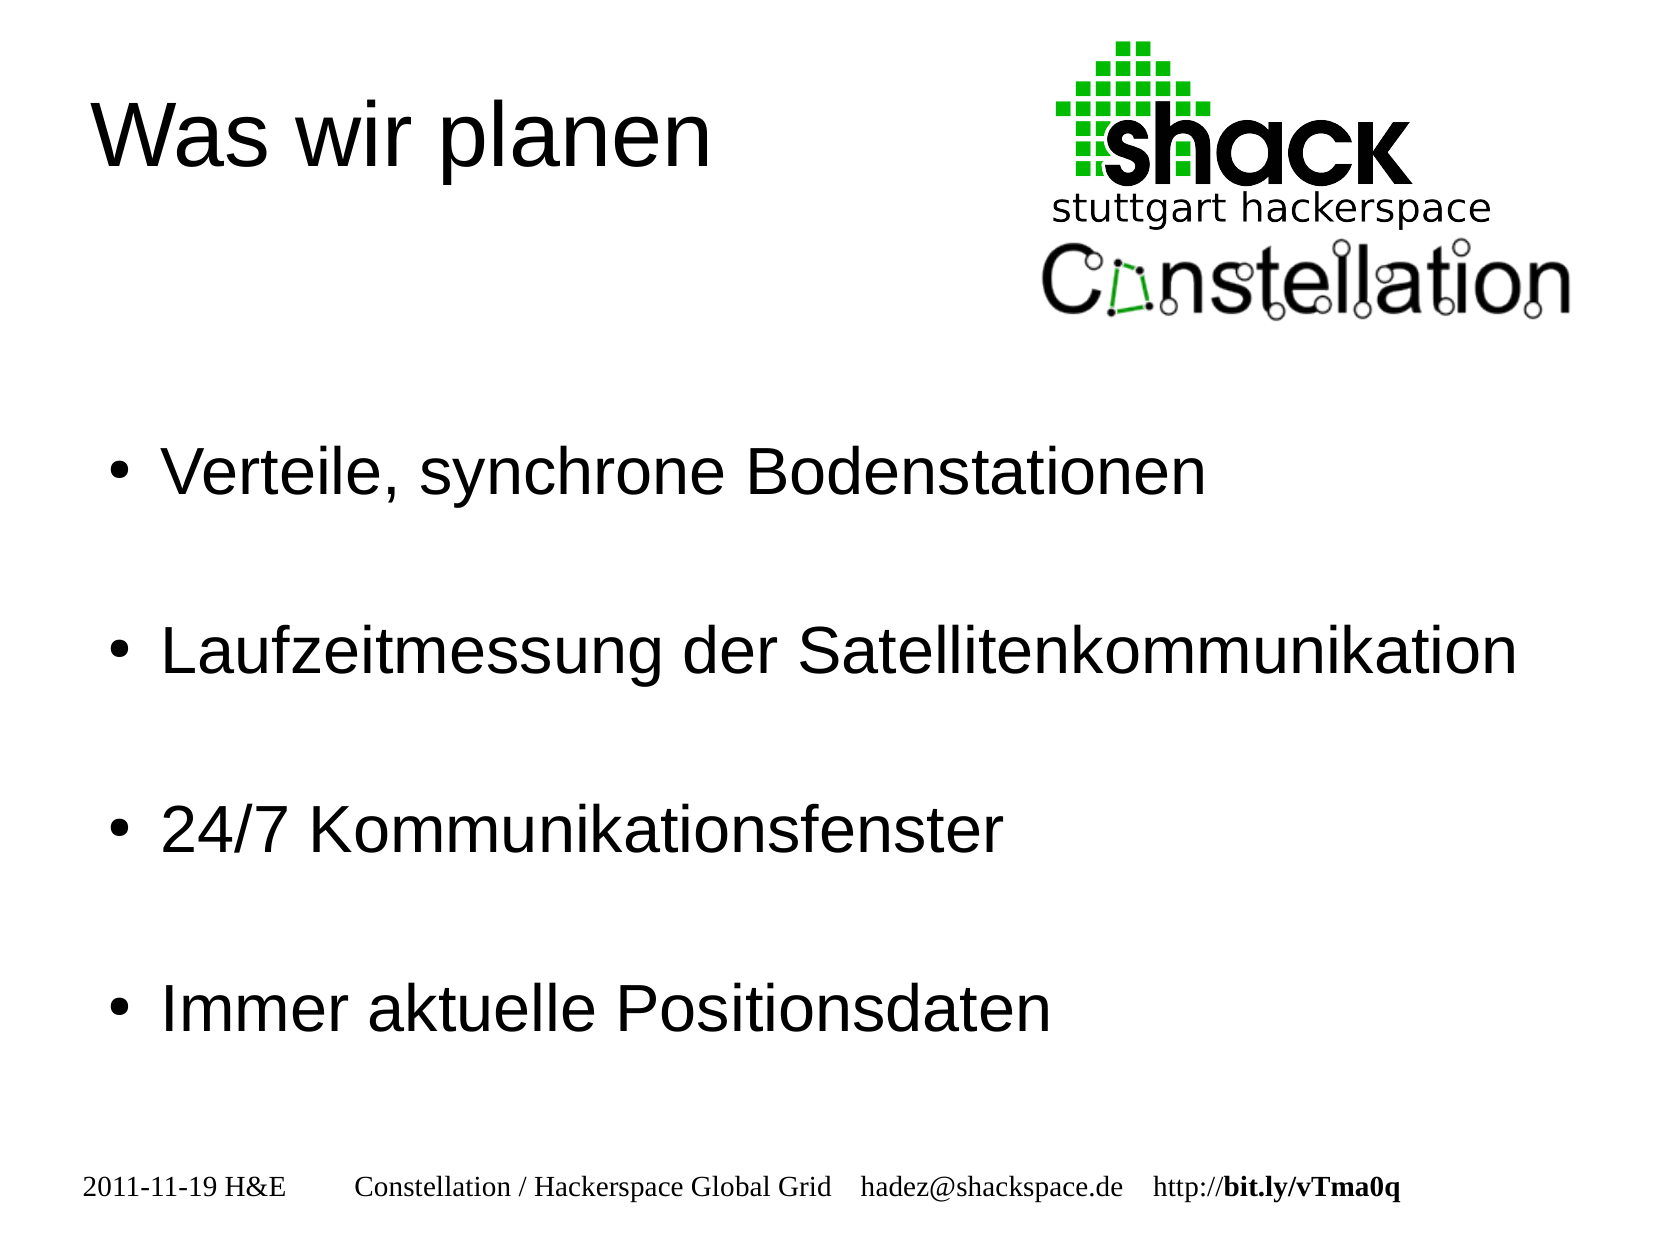

# Was wir planen
Verteile, synchrone Bodenstationen
Laufzeitmessung der Satellitenkommunikation
24/7 Kommunikationsfenster
Immer aktuelle Positionsdaten